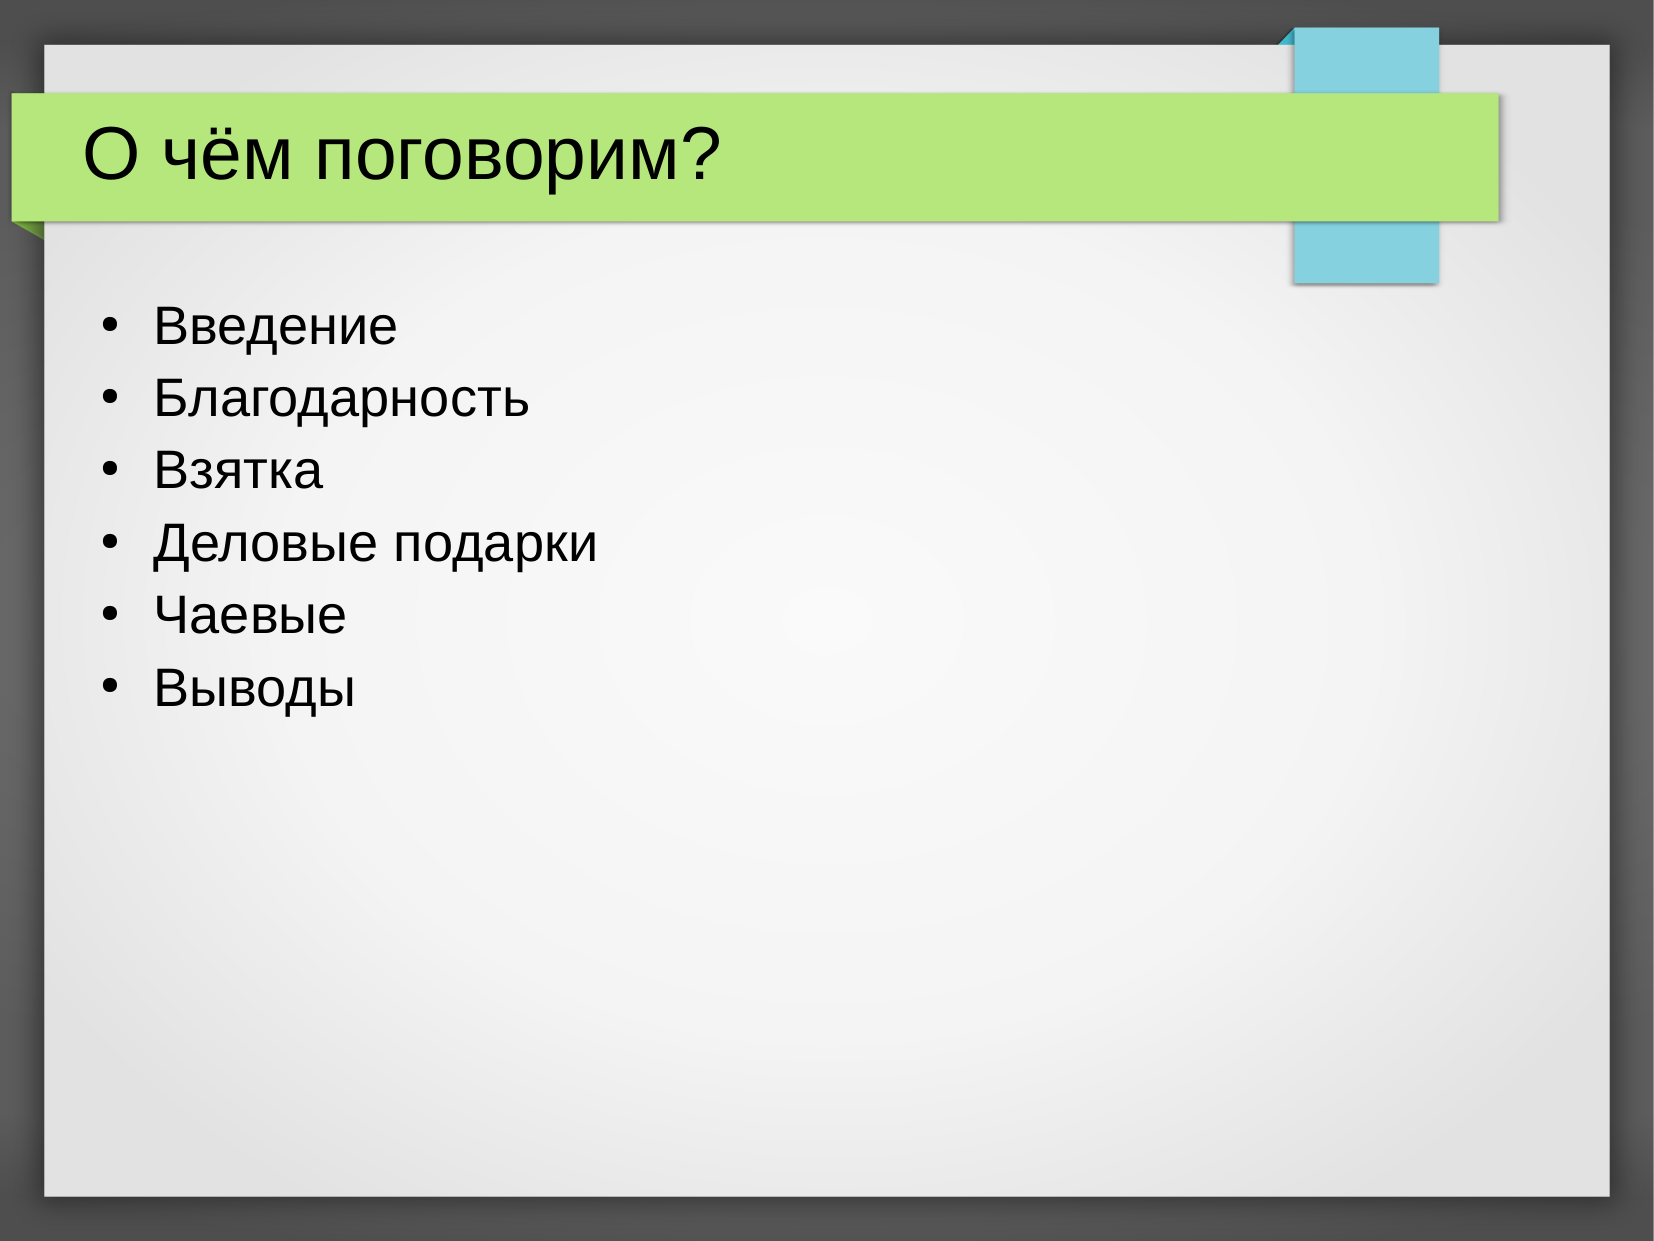

# О чём поговорим?
Введение
Благодарность
Взятка
Деловые подарки
Чаевые
Выводы